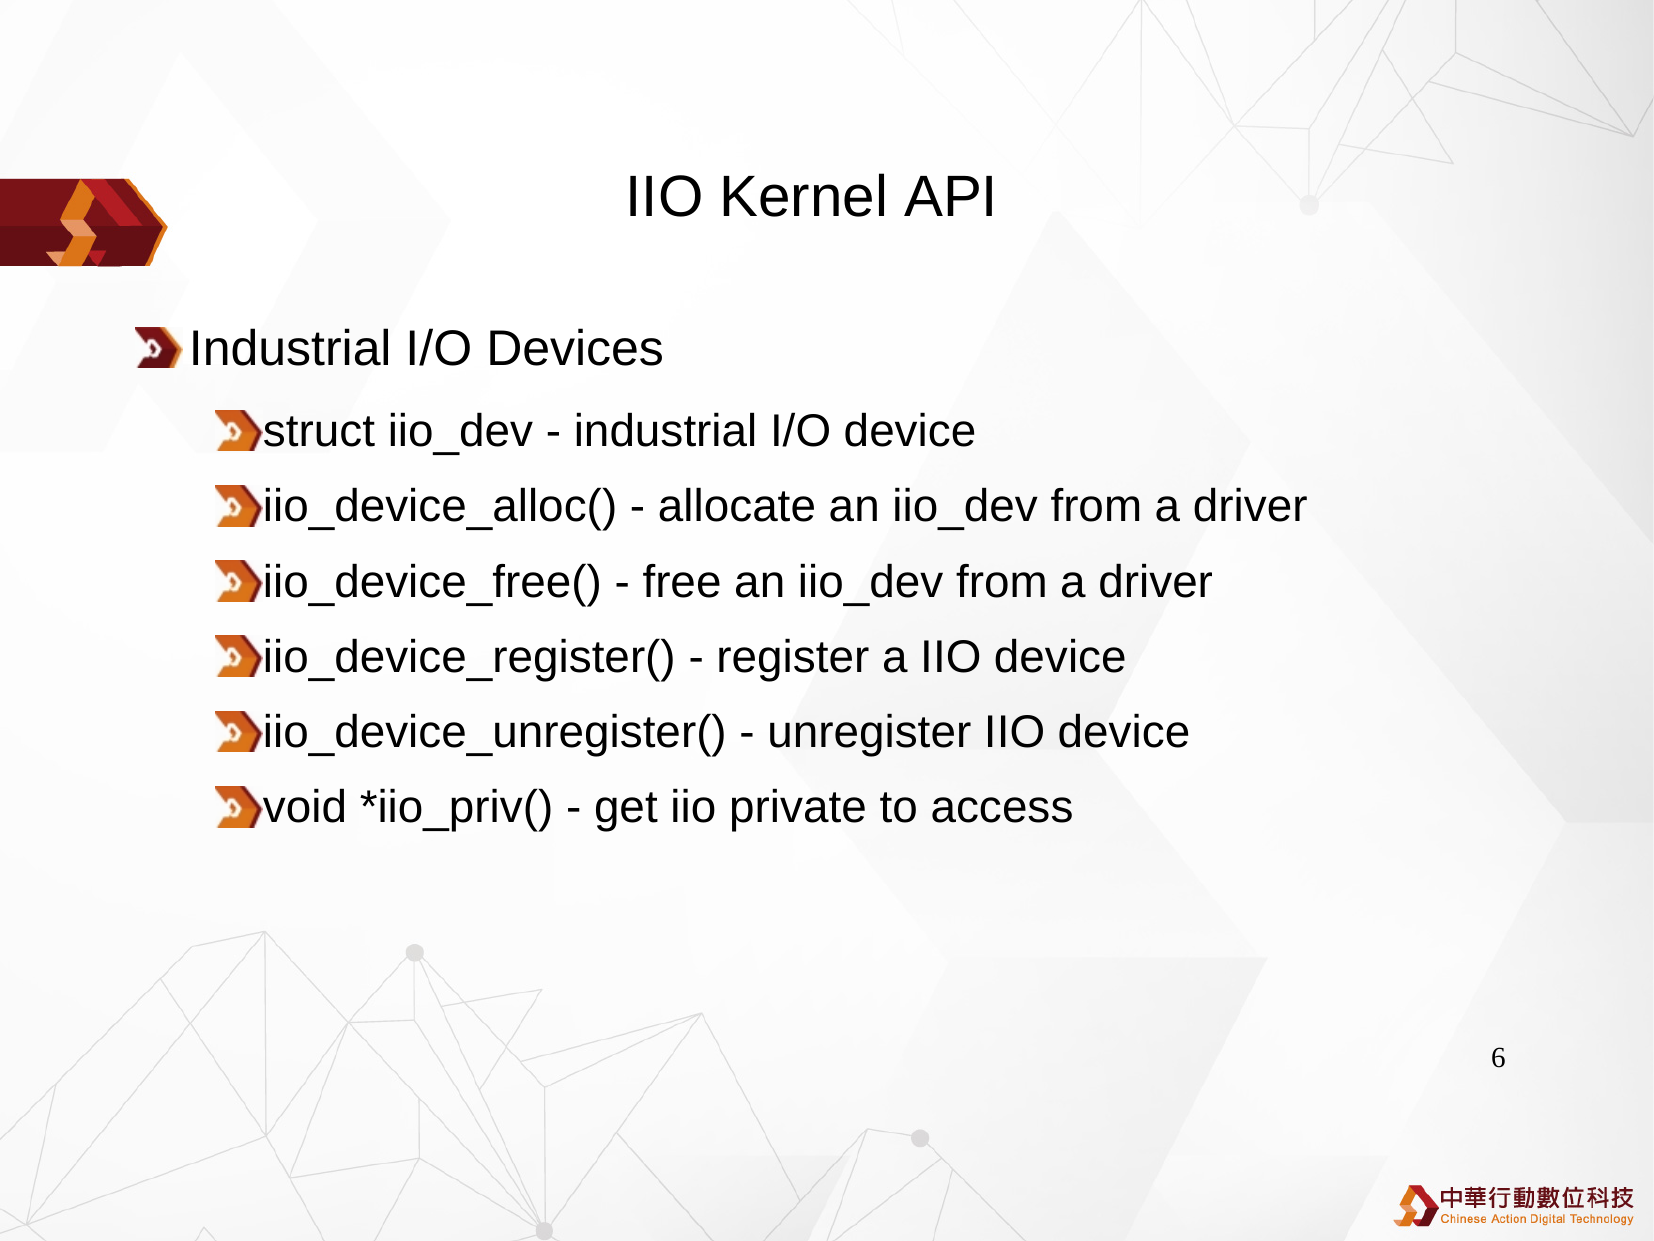

# IIO Kernel API
Industrial I/O Devices
struct iio_dev - industrial I/O device
iio_device_alloc() - allocate an iio_dev from a driver
iio_device_free() - free an iio_dev from a driver
iio_device_register() - register a IIO device
iio_device_unregister() - unregister IIO device
void *iio_priv() - get iio private to access
6